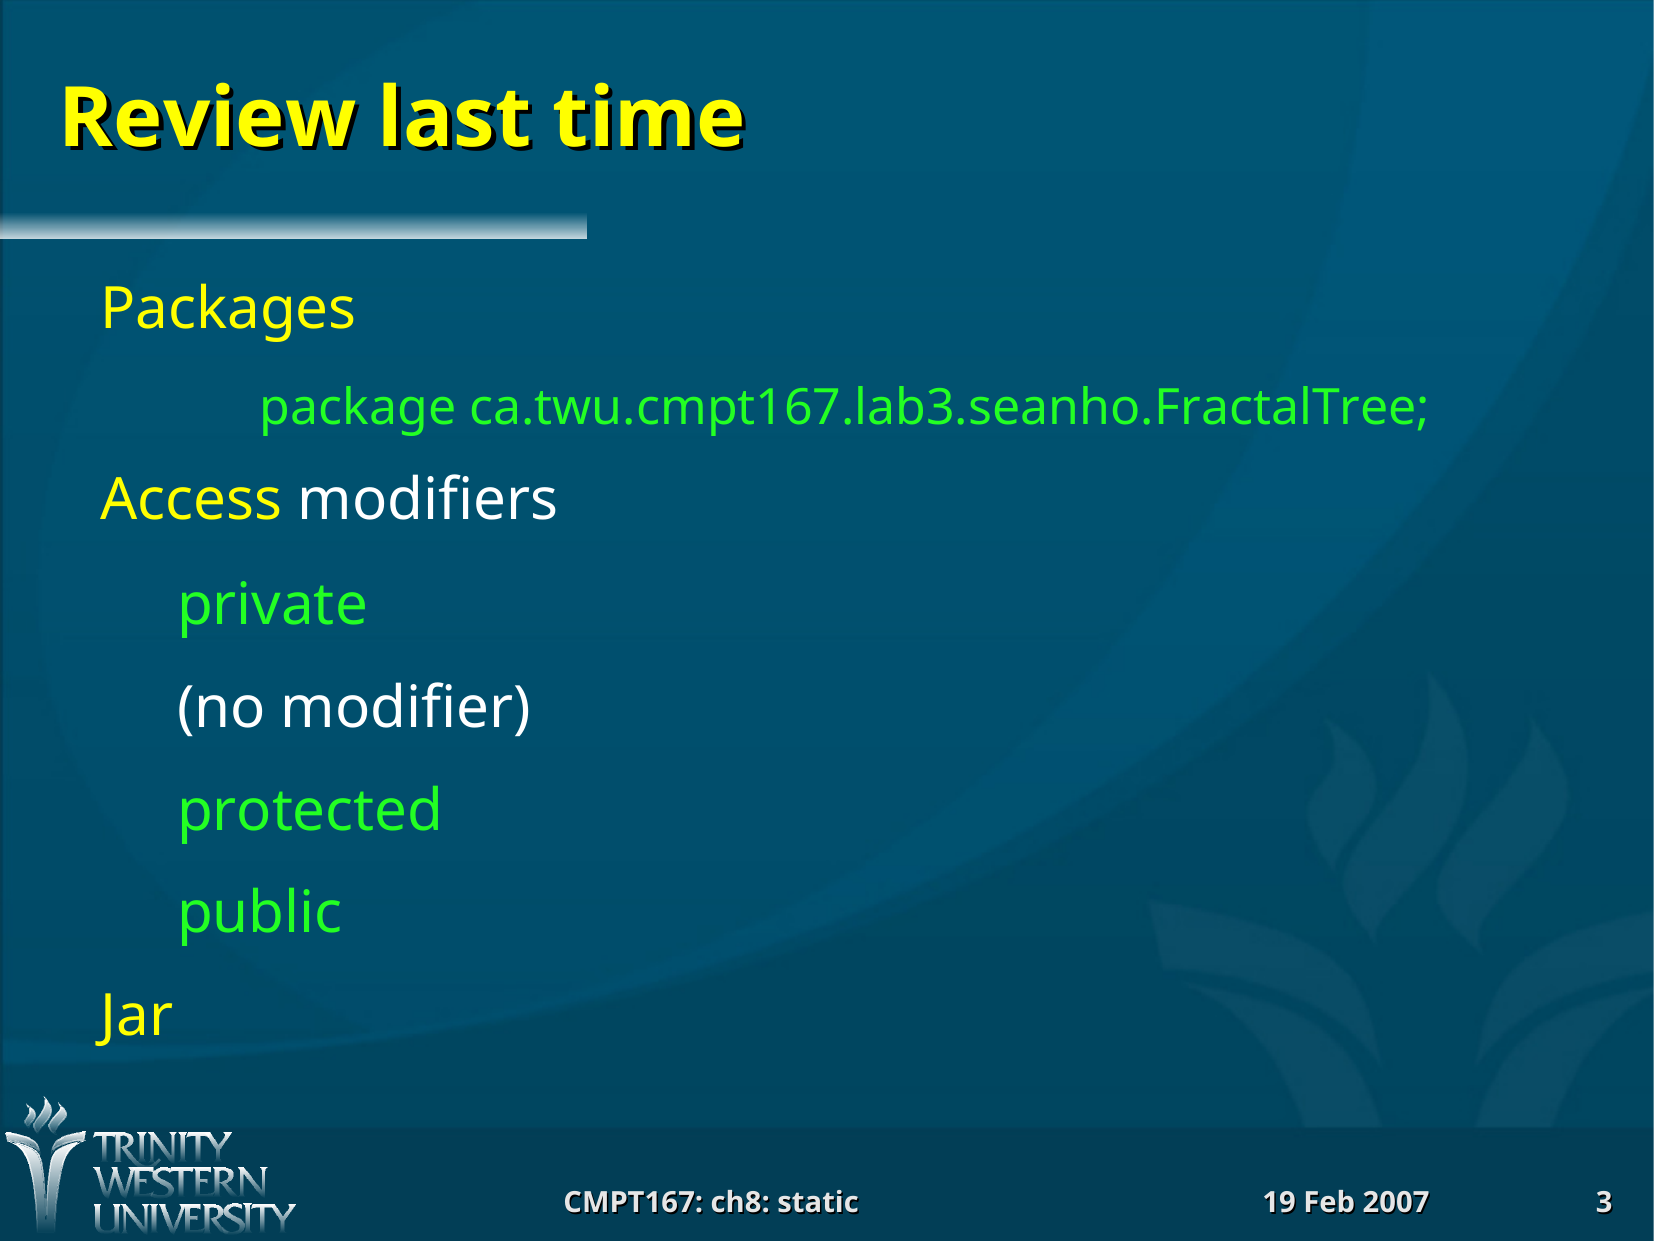

# Review last time
Packages
package ca.twu.cmpt167.lab3.seanho.FractalTree;
Access modifiers
private
(no modifier)
protected
public
Jar
CMPT167: ch8: static
19 Feb 2007
3